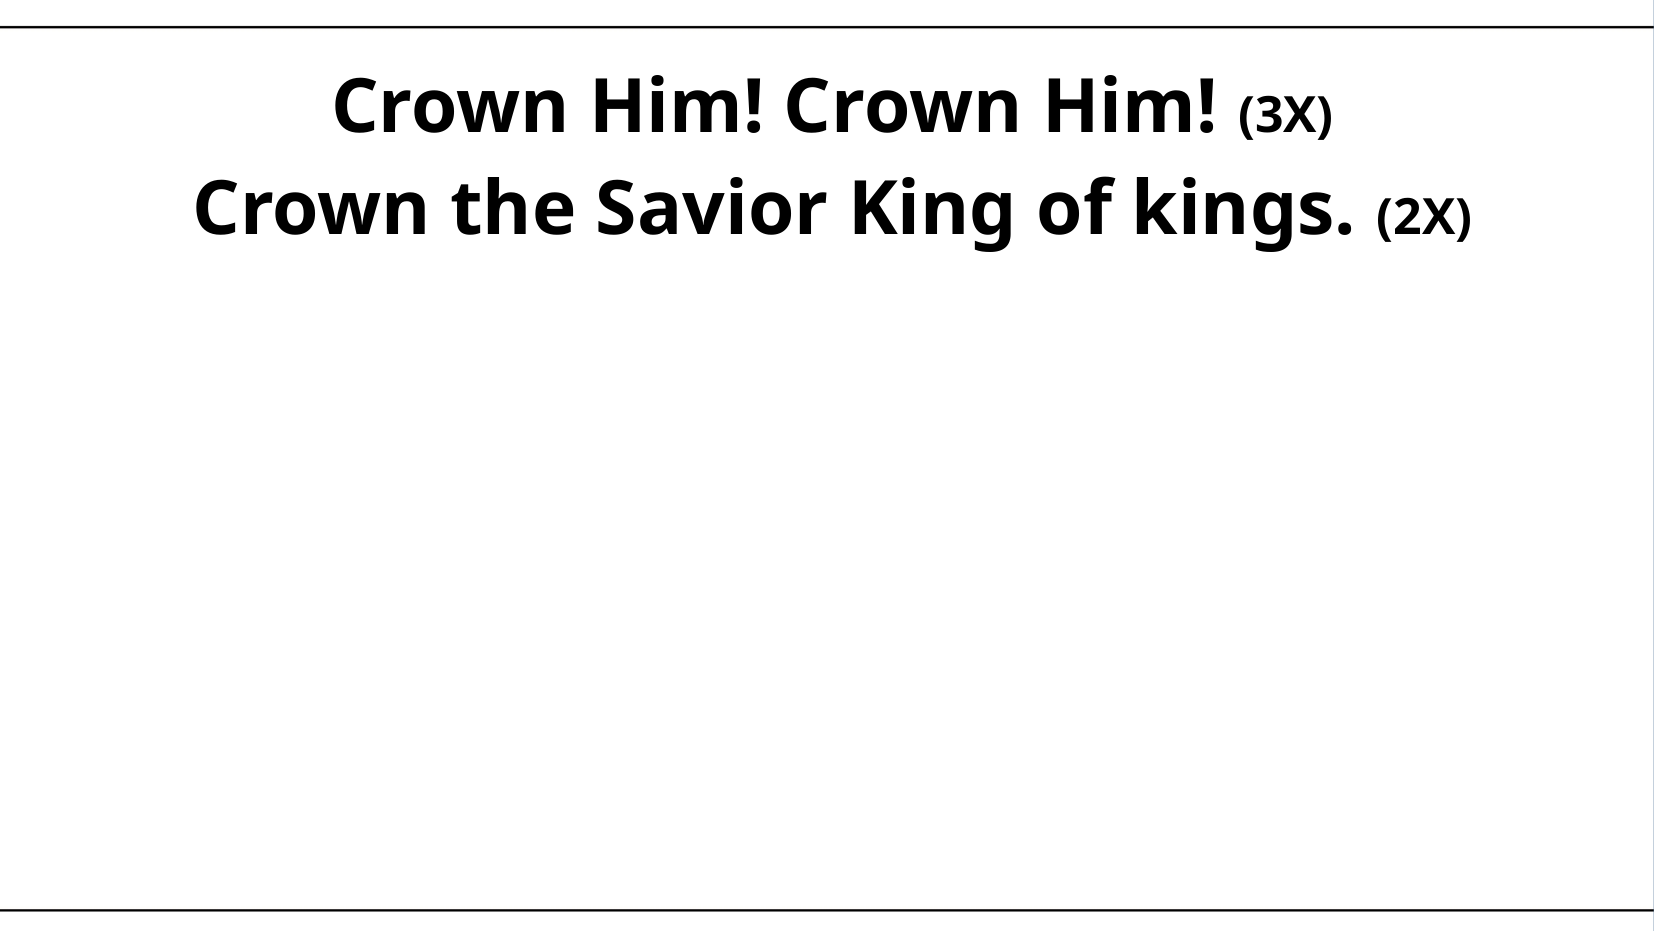

Crown Him! Crown Him! (3X)
Crown the Savior King of kings. (2X)